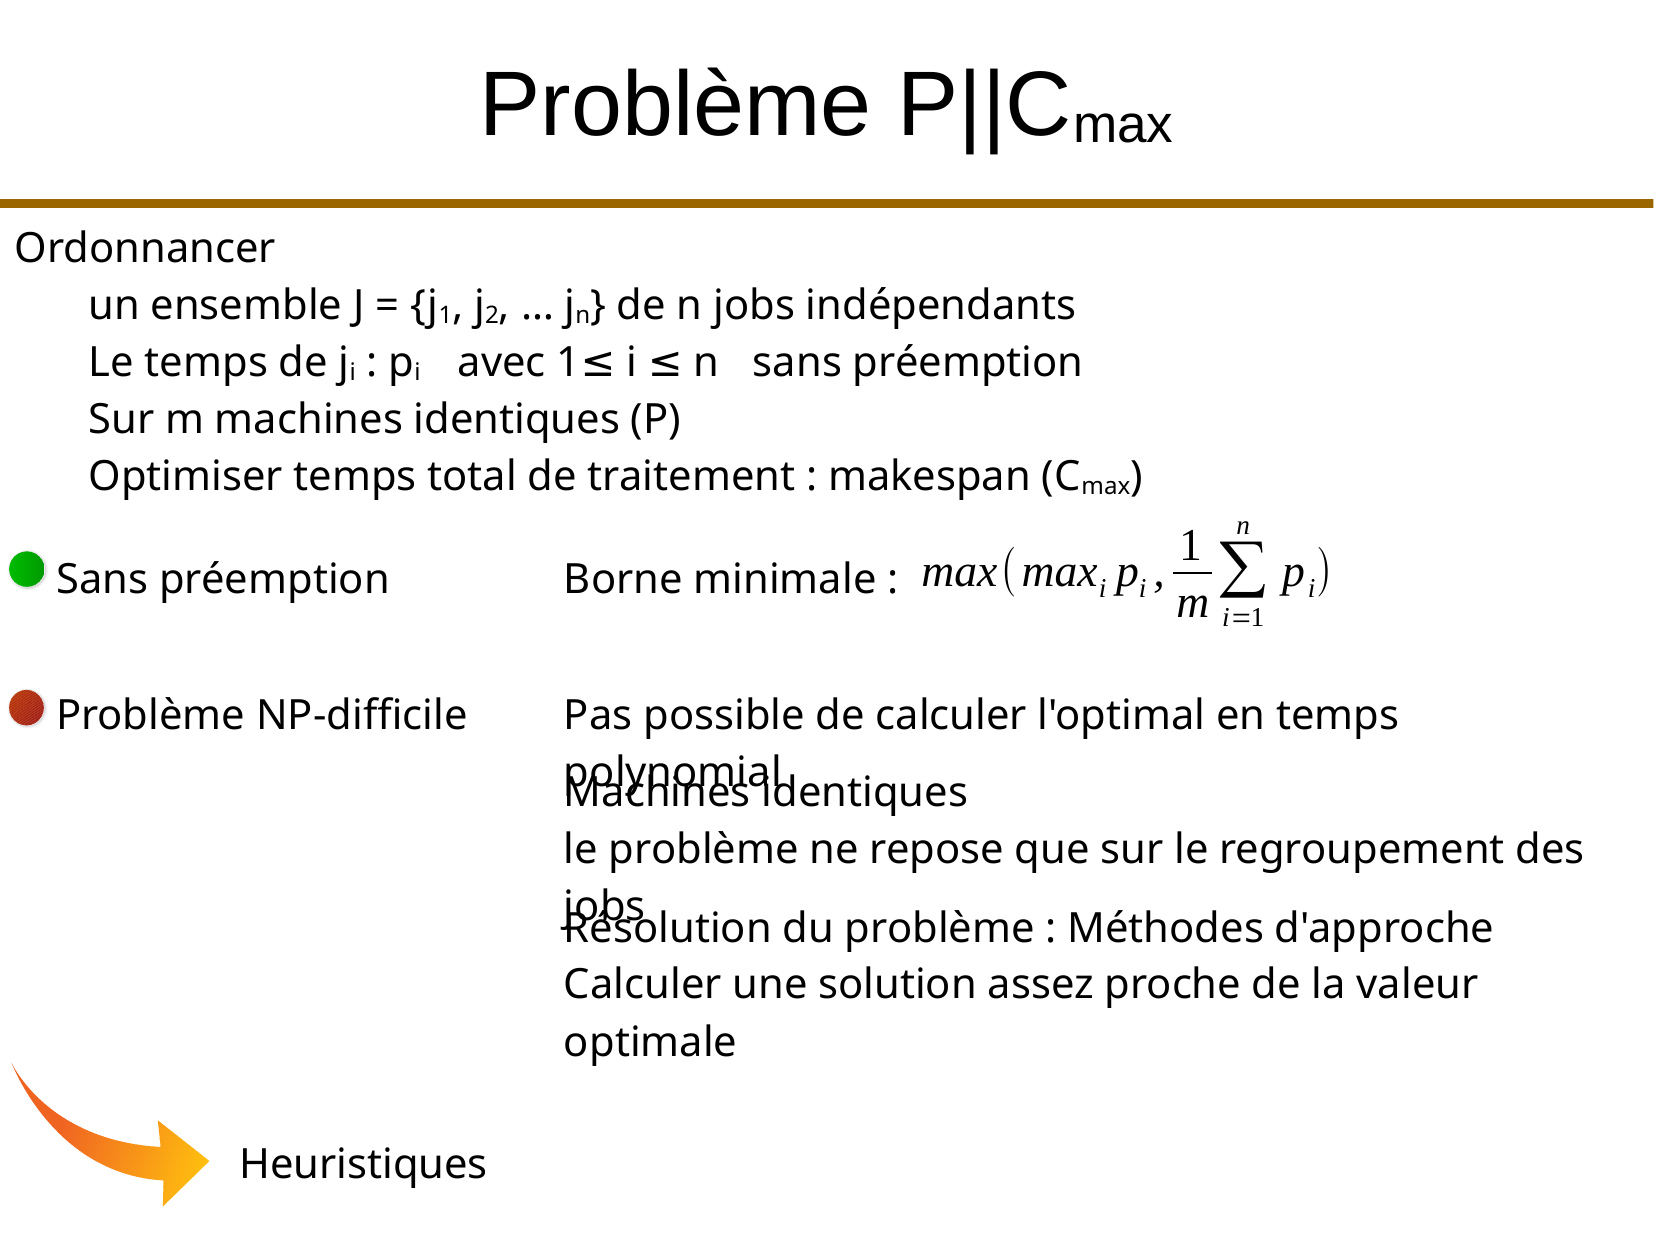

# Problème P||Cmax
Ordonnancer
	un ensemble J = {j1, j2, … jn} de n jobs indépendants
	Le temps de ji : pi	avec 1≤ i ≤ n	sans préemption
	Sur m machines identiques (P)
	Optimiser temps total de traitement : makespan (Cmax)
Sans préemption
Borne minimale :
Problème NP-difficile
Pas possible de calculer l'optimal en temps polynomial
Machines identiques
le problème ne repose que sur le regroupement des jobs
Résolution du problème : Méthodes d'approche
Calculer une solution assez proche de la valeur optimale
Heuristiques